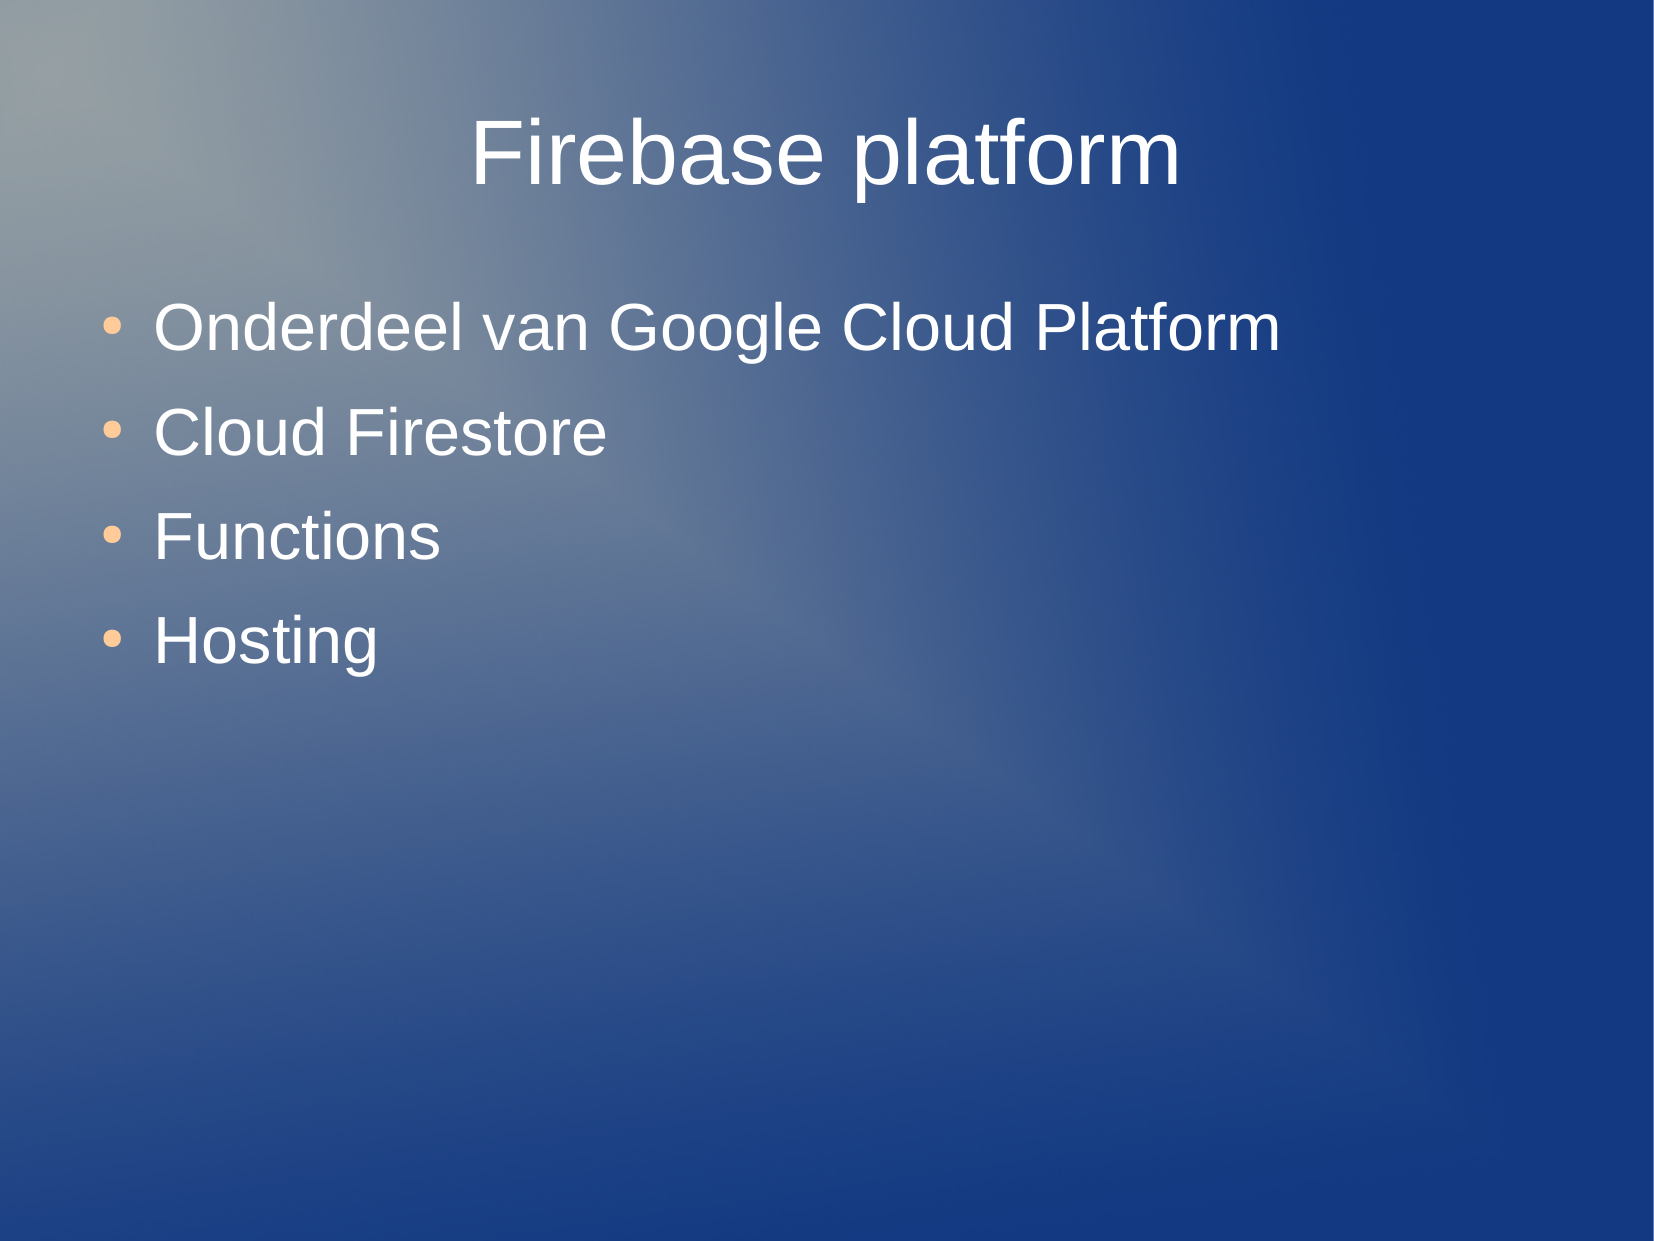

# Firebase platform
Onderdeel van Google Cloud Platform
Cloud Firestore
Functions
Hosting